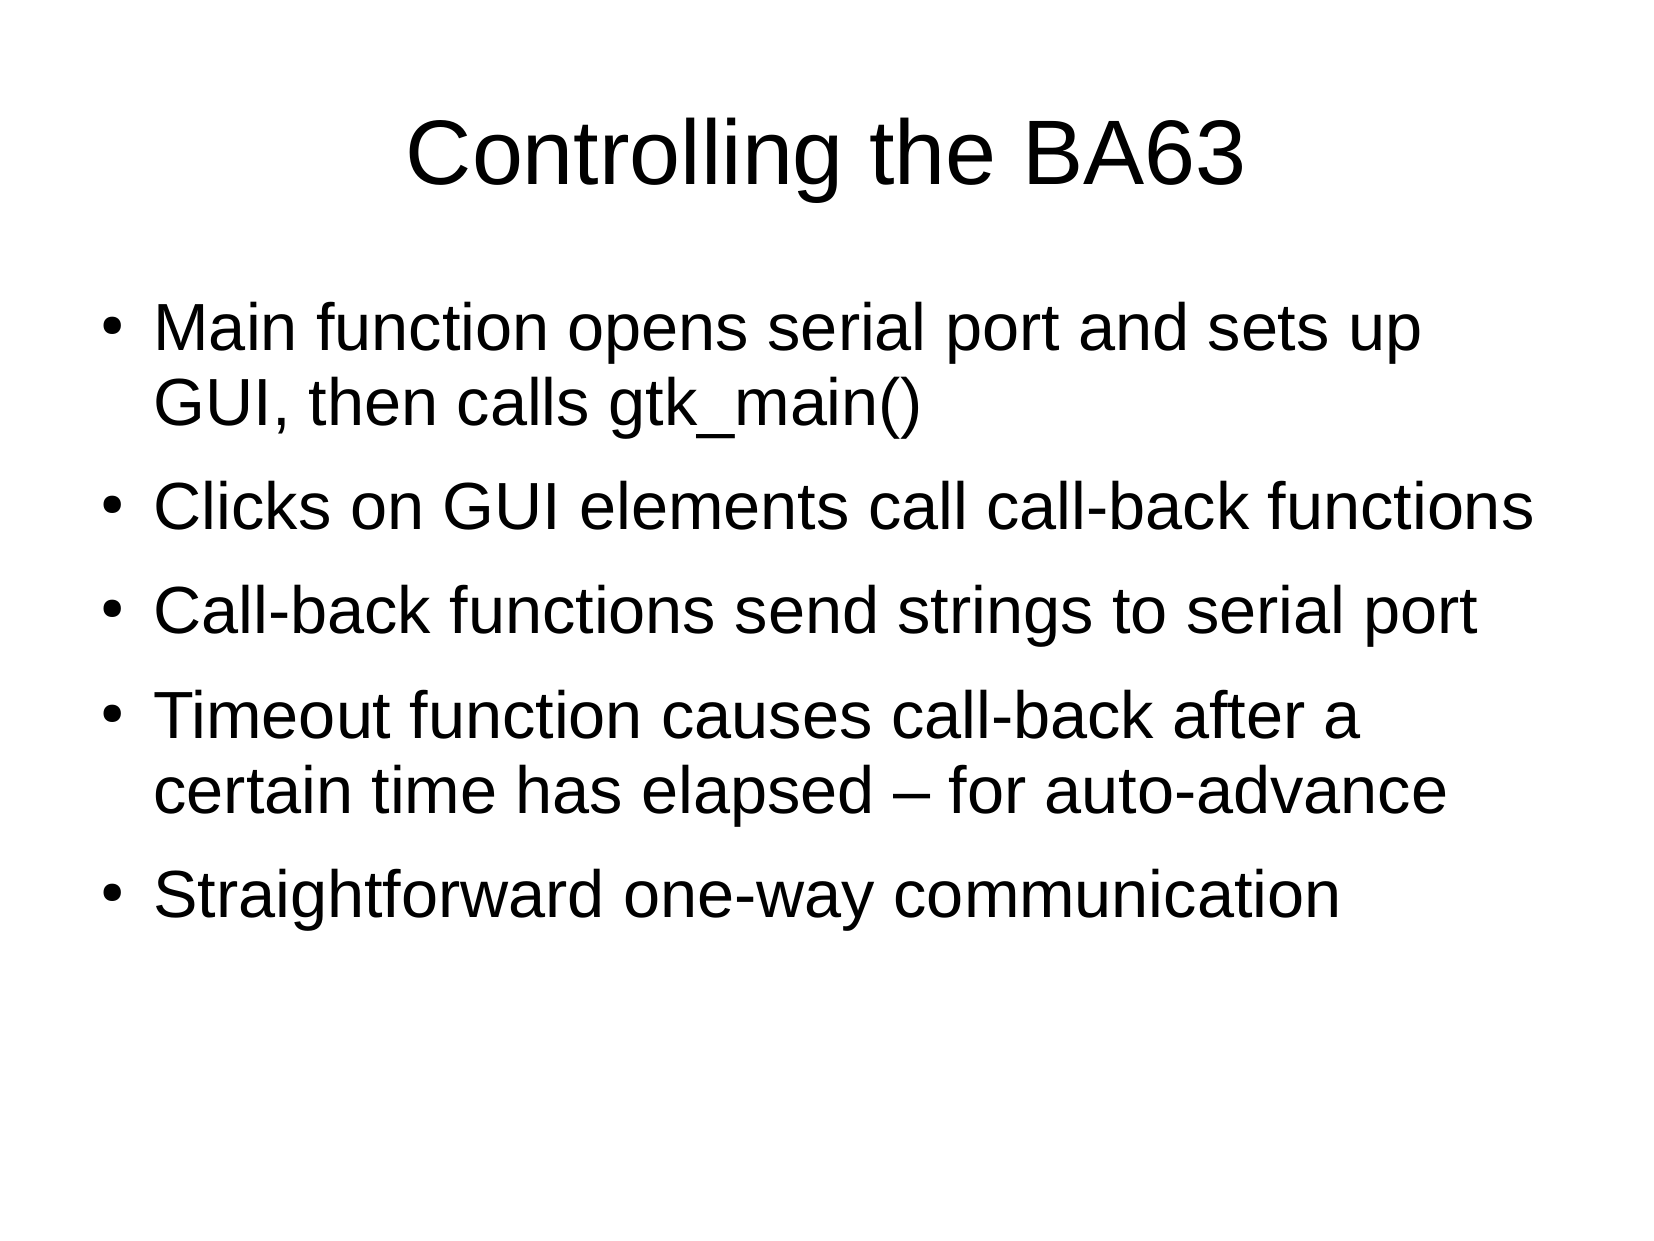

# Controlling the BA63
Main function opens serial port and sets up GUI, then calls gtk_main()
Clicks on GUI elements call call-back functions
Call-back functions send strings to serial port
Timeout function causes call-back after a certain time has elapsed – for auto-advance
Straightforward one-way communication